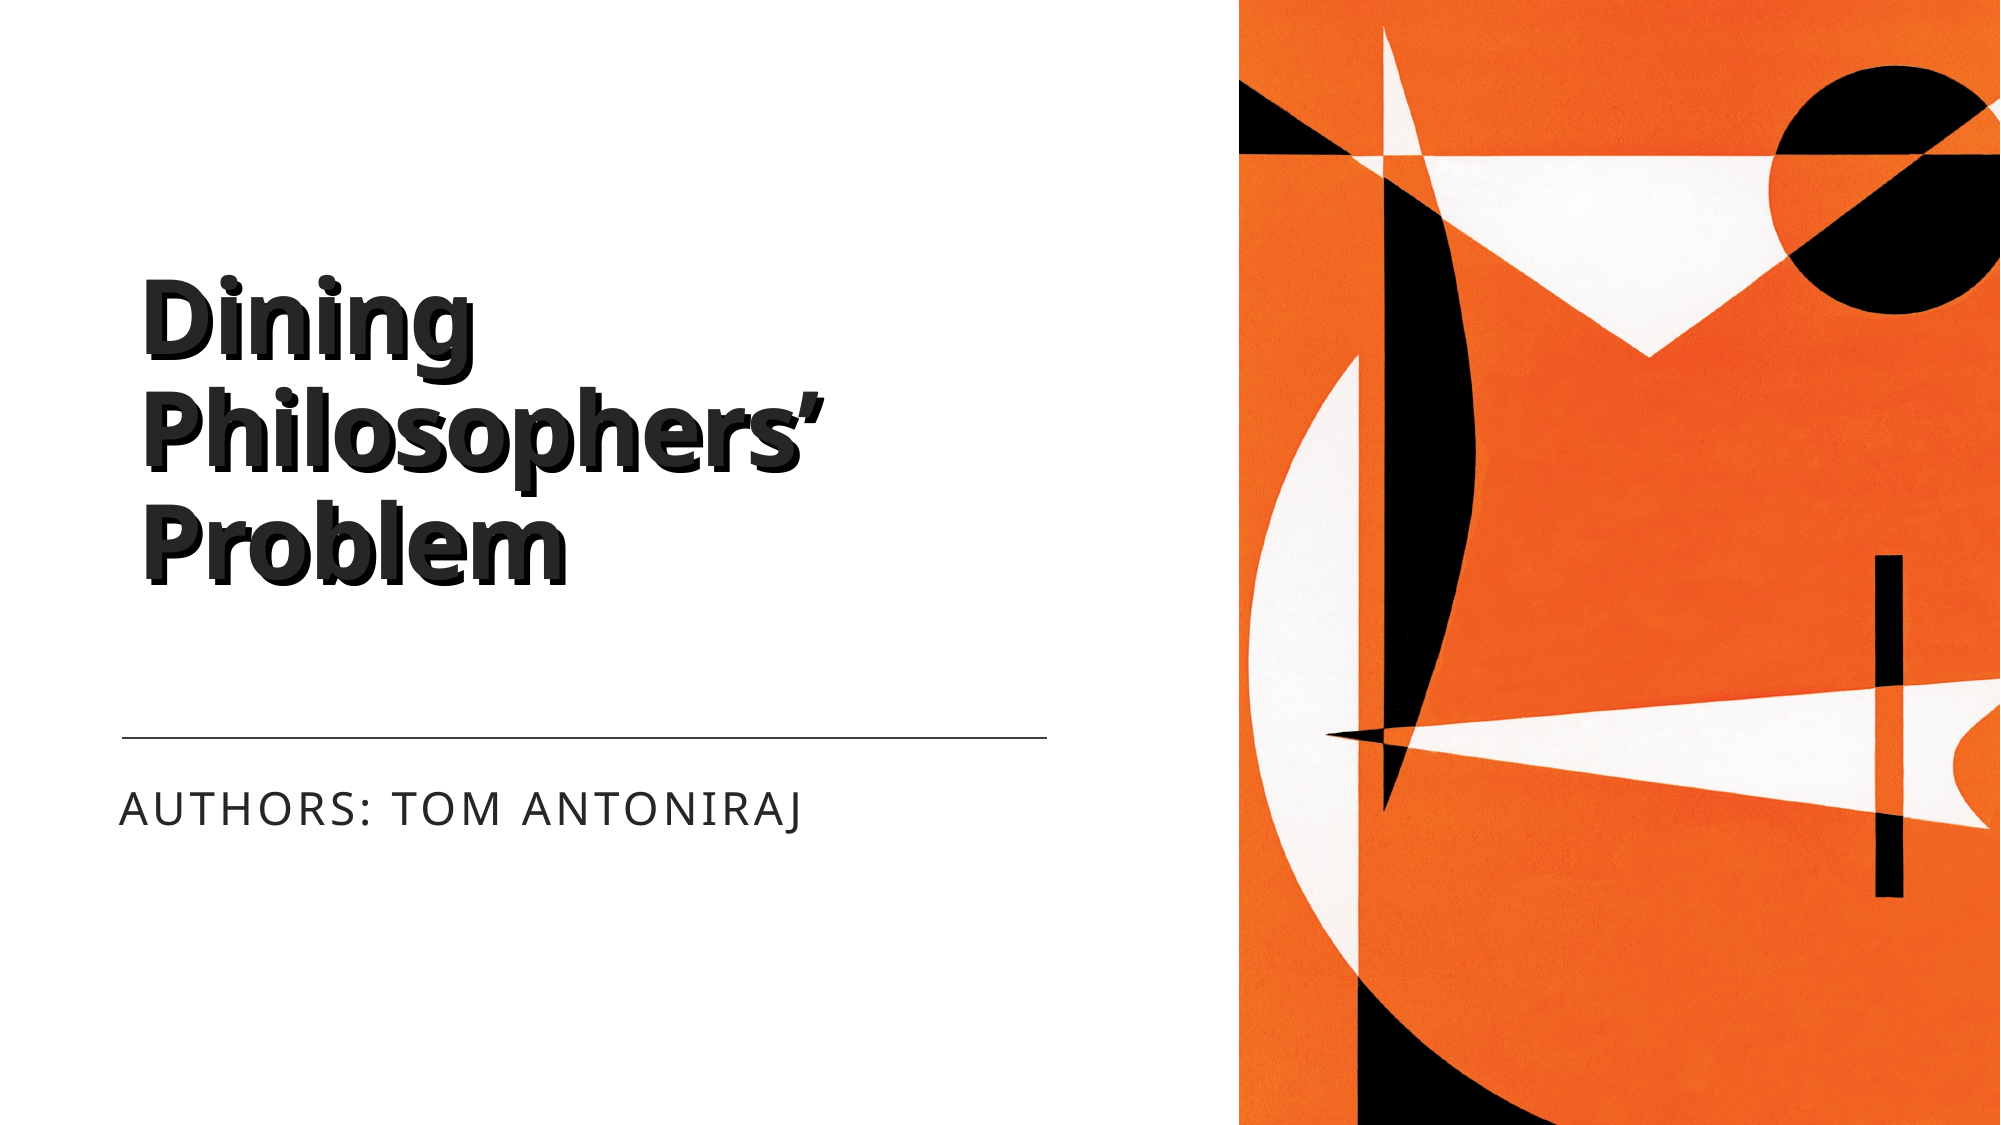

# Dining Philosophers’ Problem
Authors: tom Antoniraj